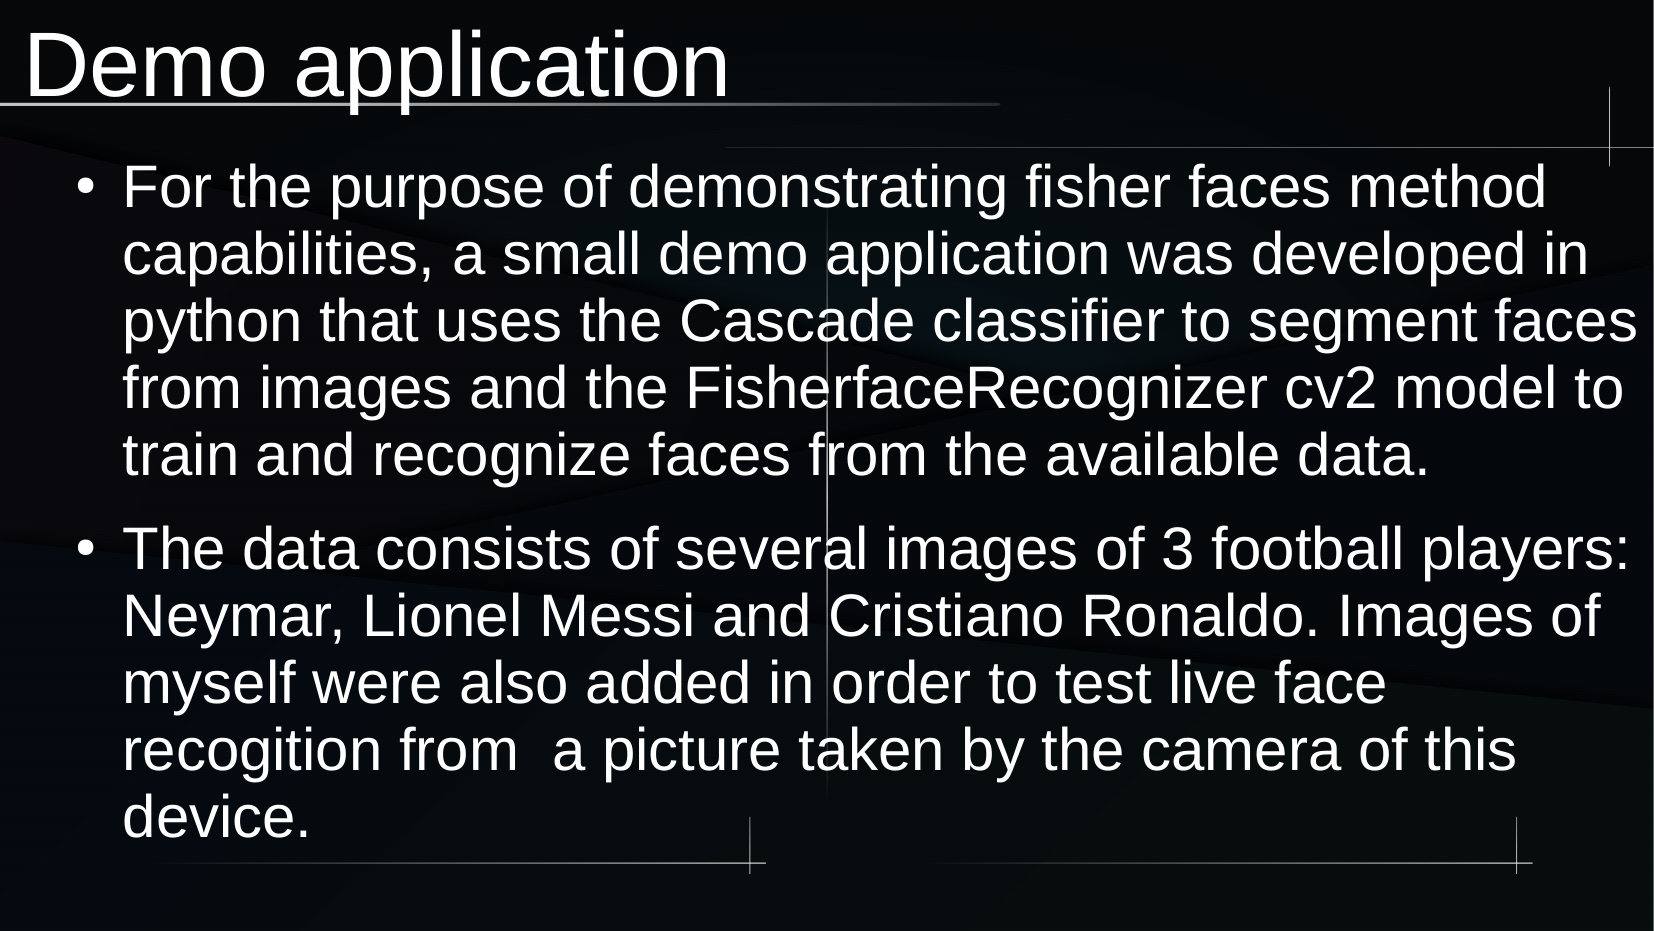

# Demo application
For the purpose of demonstrating fisher faces method capabilities, a small demo application was developed in python that uses the Cascade classifier to segment faces from images and the FisherfaceRecognizer cv2 model to train and recognize faces from the available data.
The data consists of several images of 3 football players: Neymar, Lionel Messi and Cristiano Ronaldo. Images of myself were also added in order to test live face recogition from a picture taken by the camera of this device.